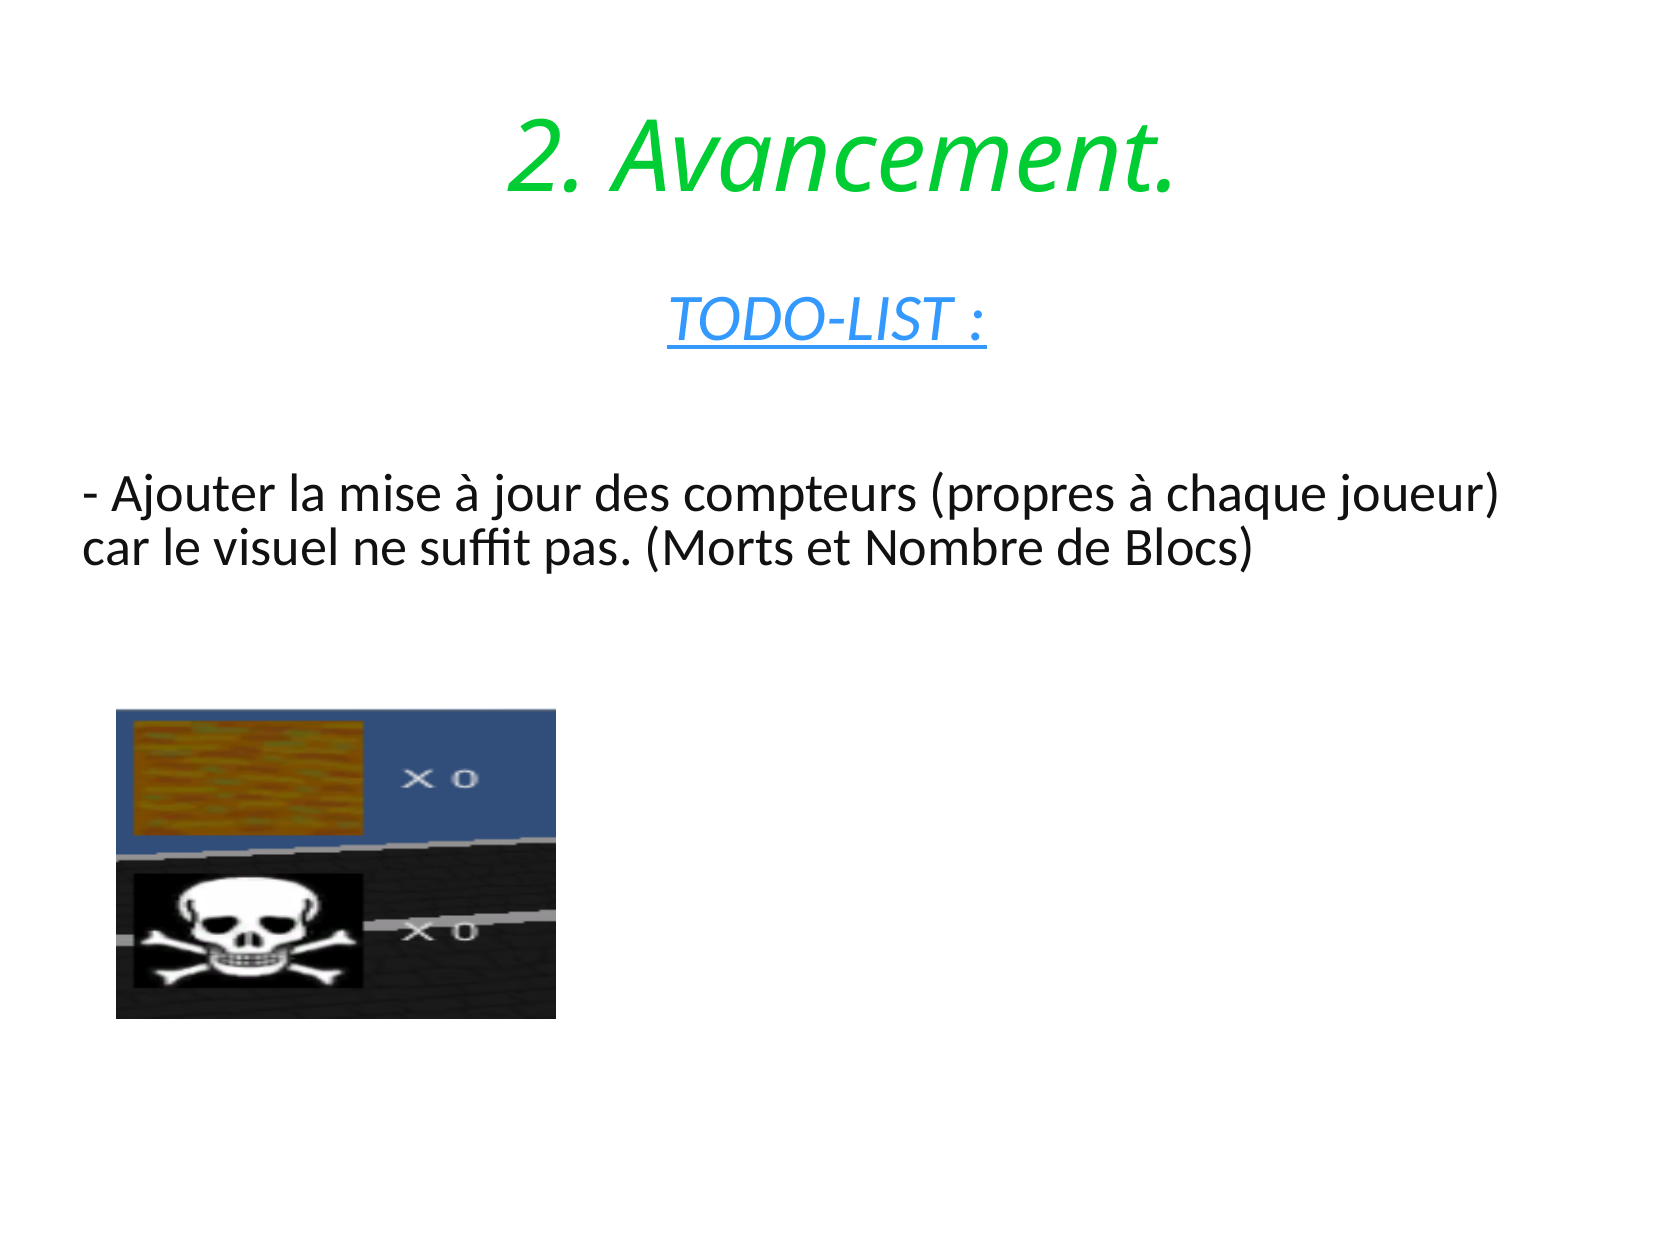

# 2. Avancement.
TODO-LIST :
- Ajouter la mise à jour des compteurs (propres à chaque joueur) car le visuel ne suffit pas. (Morts et Nombre de Blocs)